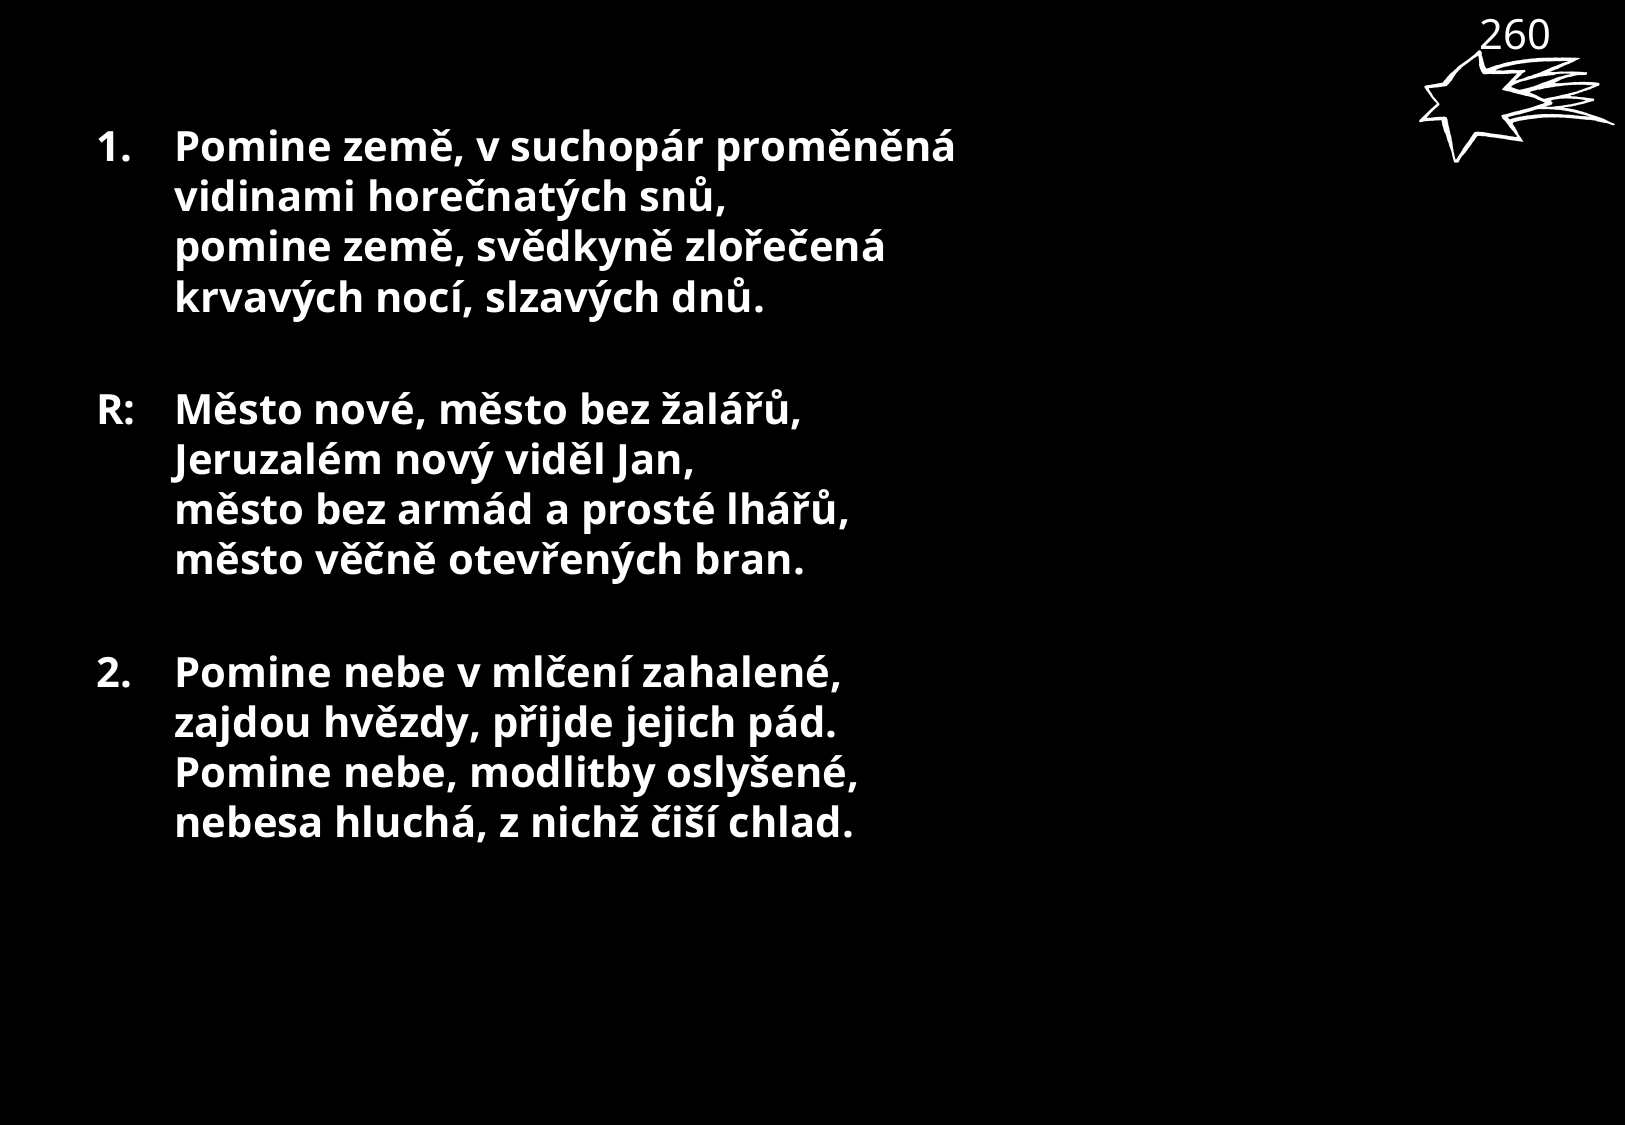

260
# 1. 	Pomine země, v suchopár proměněná vidinami horečnatých snů, pomine země, svědkyně zlořečená krvavých nocí, slzavých dnů.
R: 	Město nové, město bez žalářů,
Jeruzalém nový viděl Jan,
město bez armád a prosté lhářů,
město věčně otevřených bran.
2. 	Pomine nebe v mlčení zahalené,
zajdou hvězdy, přijde jejich pád.
Pomine nebe, modlitby oslyšené,
nebesa hluchá, z nichž čiší chlad.